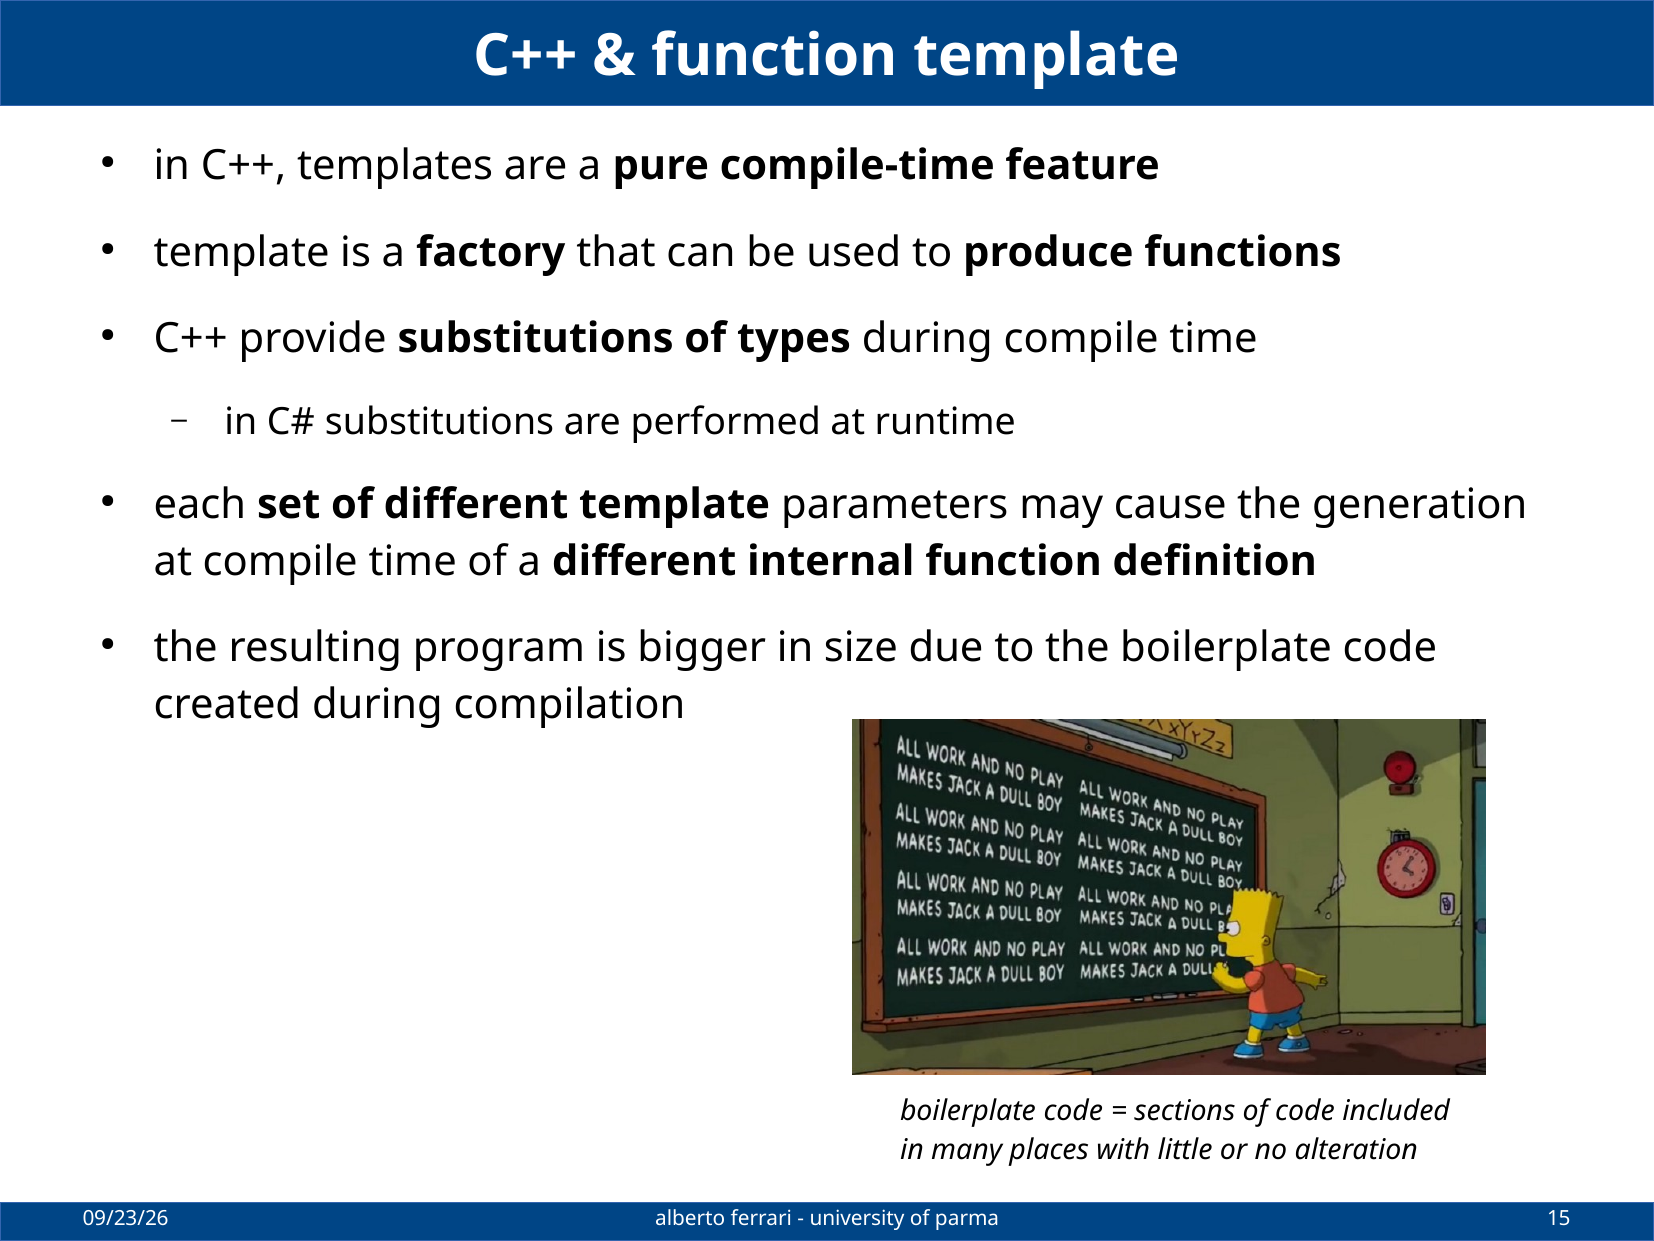

# C++ & function template
in C++, templates are a pure compile-time feature
template is a factory that can be used to produce functions
C++ provide substitutions of types during compile time
in C# ﻿substitutions are performed at runtime
each set of different template parameters may cause the generation at compile time of a different internal function definition
the resulting program is bigger in size due to the boilerplate code created during compilation
boilerplate code = sections of code included
in many places with little or no alteration
alberto ferrari - university of parma
15